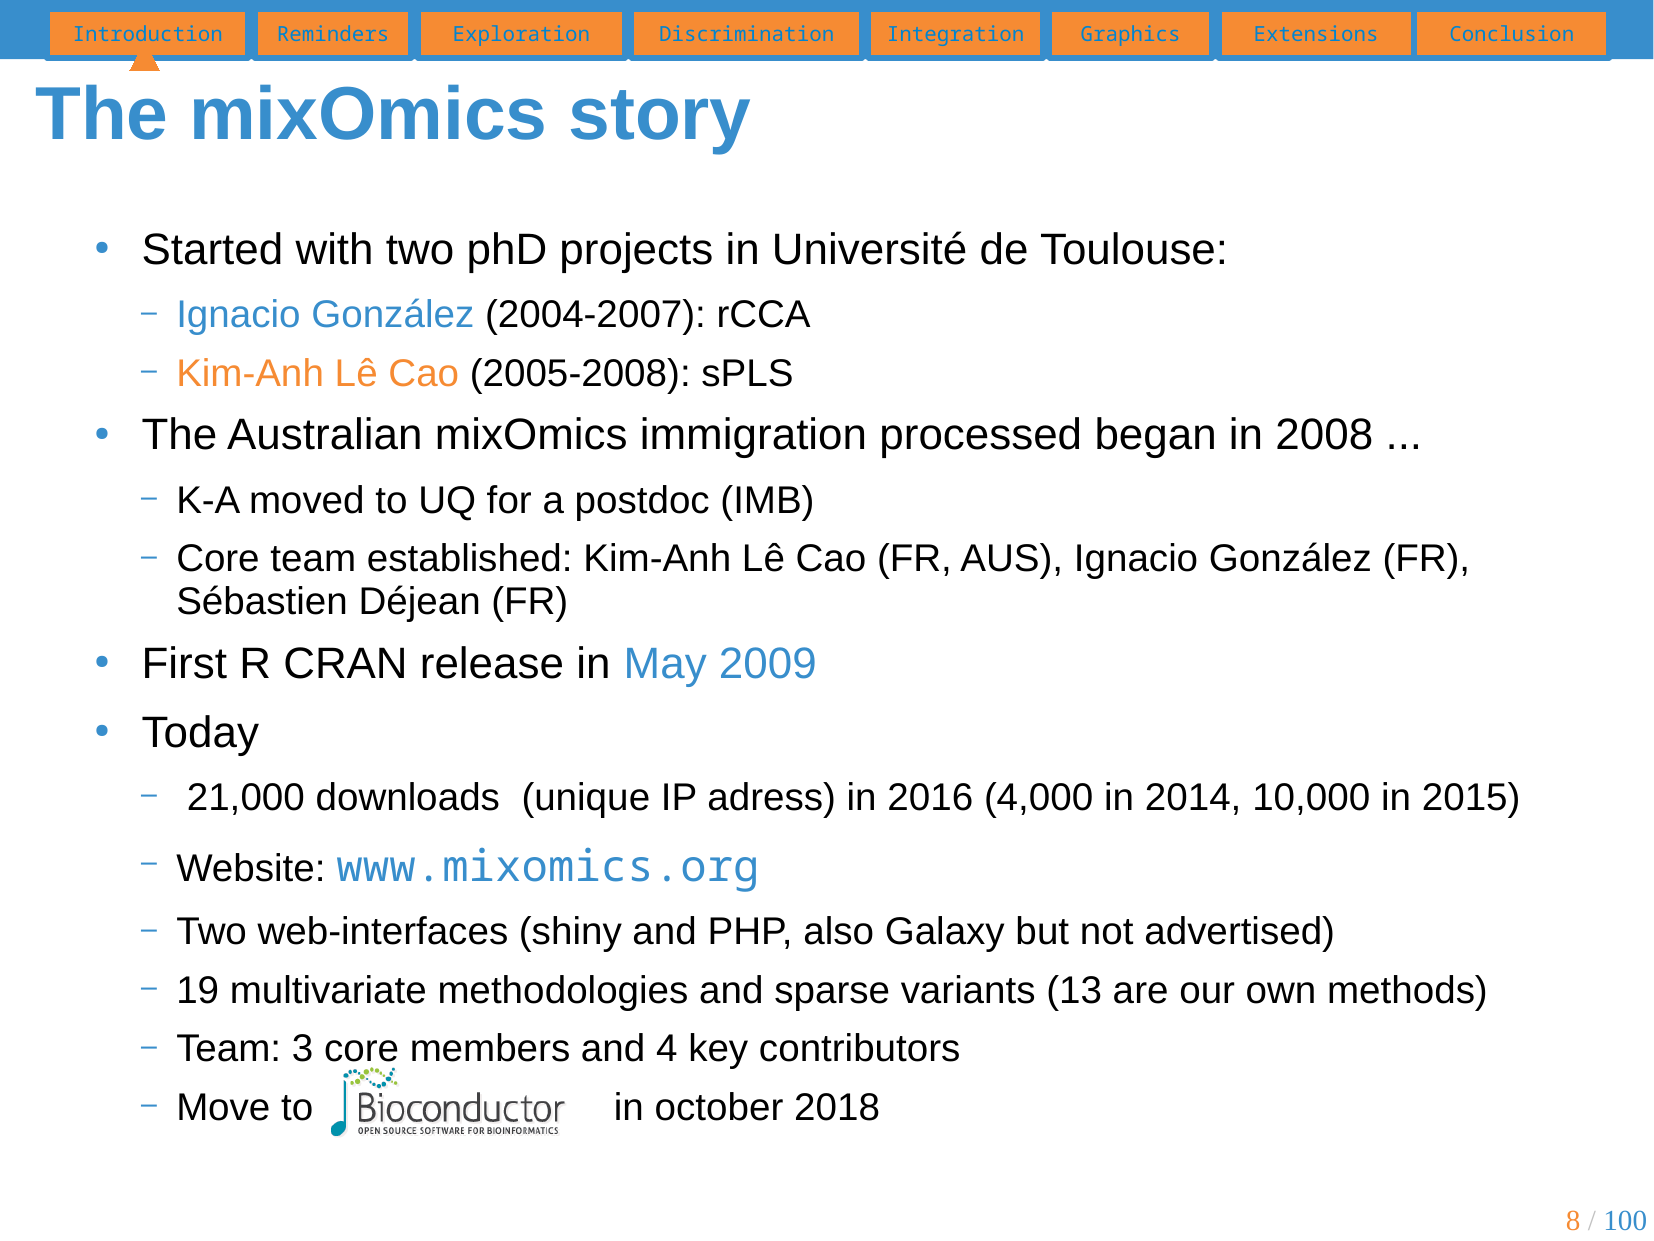

# The mixOmics story
 Started with two phD projects in Université de Toulouse:
Ignacio González (2004-2007): rCCA
Kim-Anh Lê Cao (2005-2008): sPLS
 The Australian mixOmics immigration processed began in 2008 ...
K-A moved to UQ for a postdoc (IMB)
Core team established: Kim-Anh Lê Cao (FR, AUS), Ignacio González (FR), Sébastien Déjean (FR)
 First R CRAN release in May 2009
 Today
 21,000 downloads (unique IP adress) in 2016 (4,000 in 2014, 10,000 in 2015)
Website: www.mixomics.org
Two web-interfaces (shiny and PHP, also Galaxy but not advertised)
19 multivariate methodologies and sparse variants (13 are our own methods)
Team: 3 core members and 4 key contributors
Move to in october 2018
8